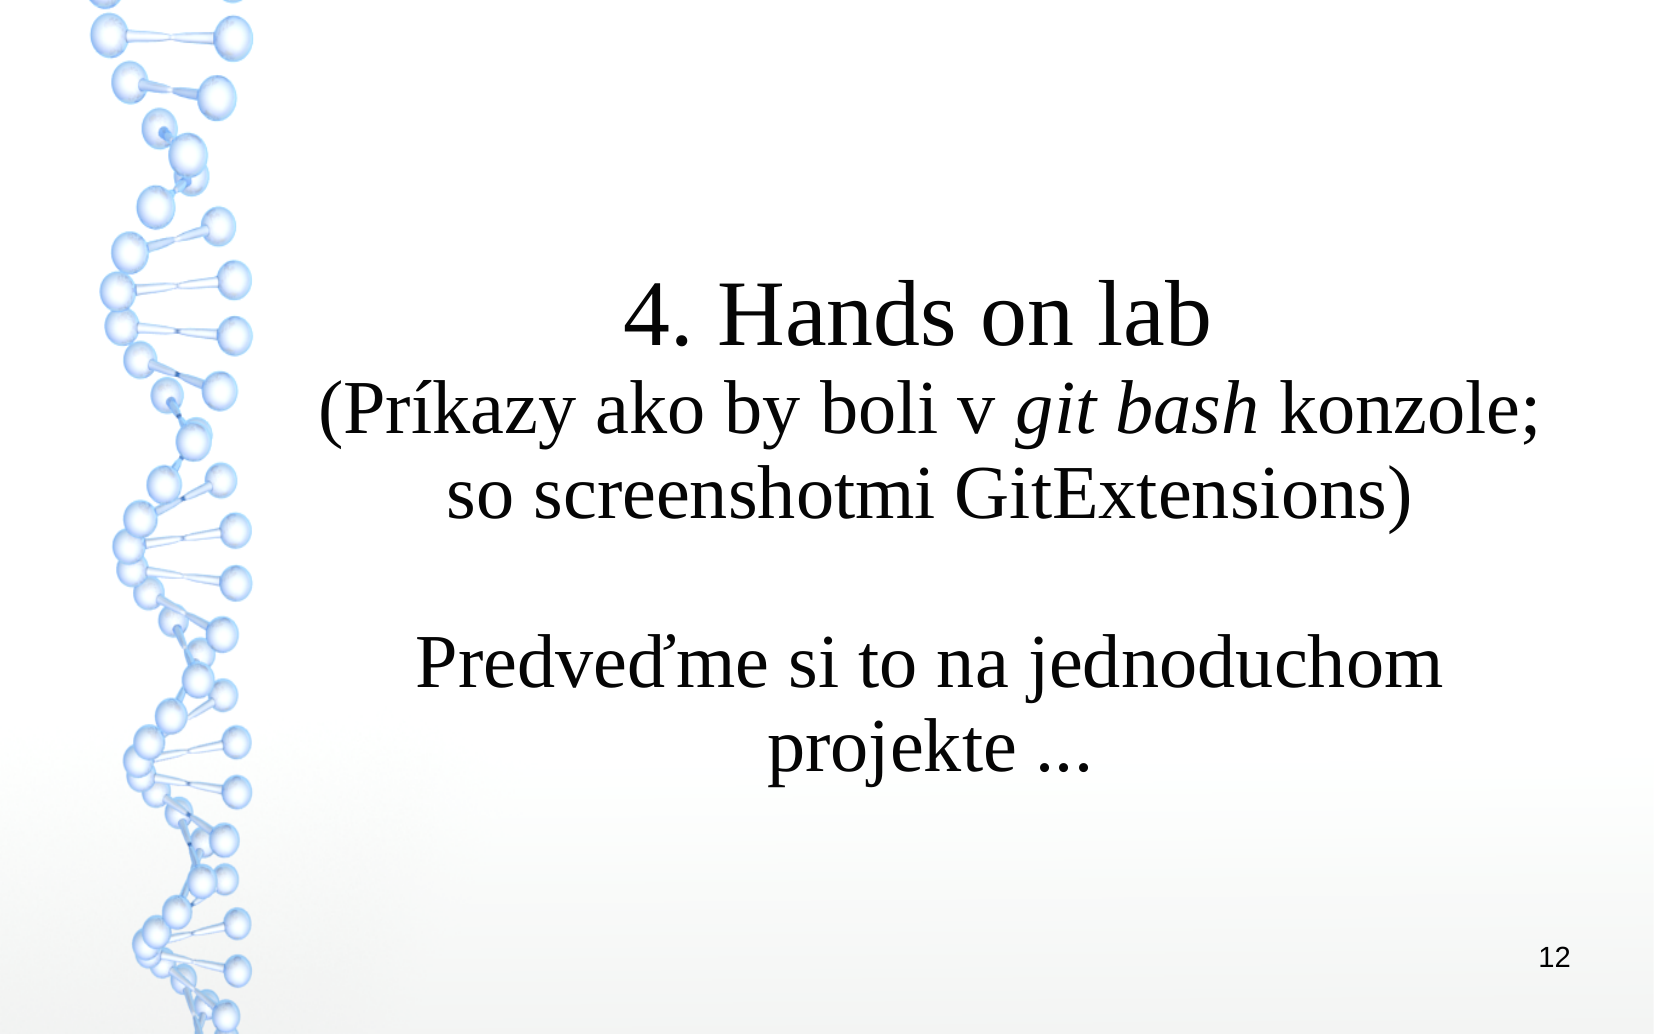

# 4. Hands on lab (Príkazy ako by boli v git bash konzole; so screenshotmi GitExtensions) Predveďme si to na jednoduchom projekte ...
12